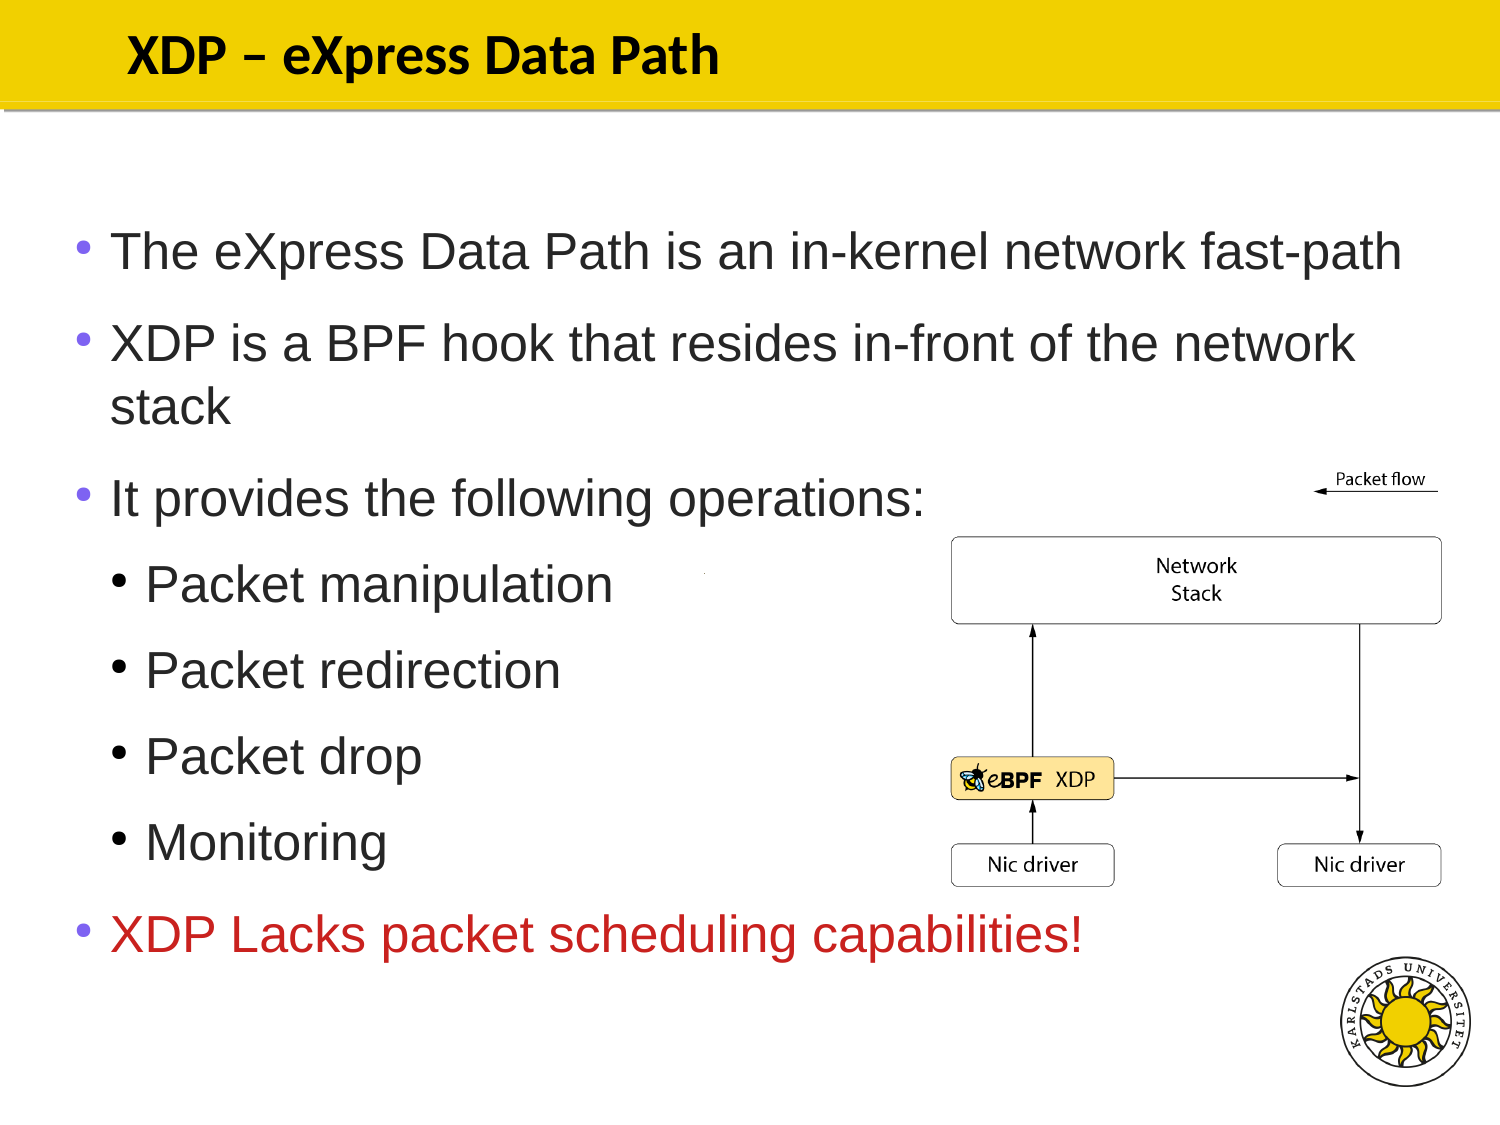

# XDP – eXpress Data Path
The eXpress Data Path is an in-kernel network fast-path
XDP is a BPF hook that resides in-front of the network stack
It provides the following operations:
Packet manipulation
Packet redirection
Packet drop
Monitoring
XDP Lacks packet scheduling capabilities!